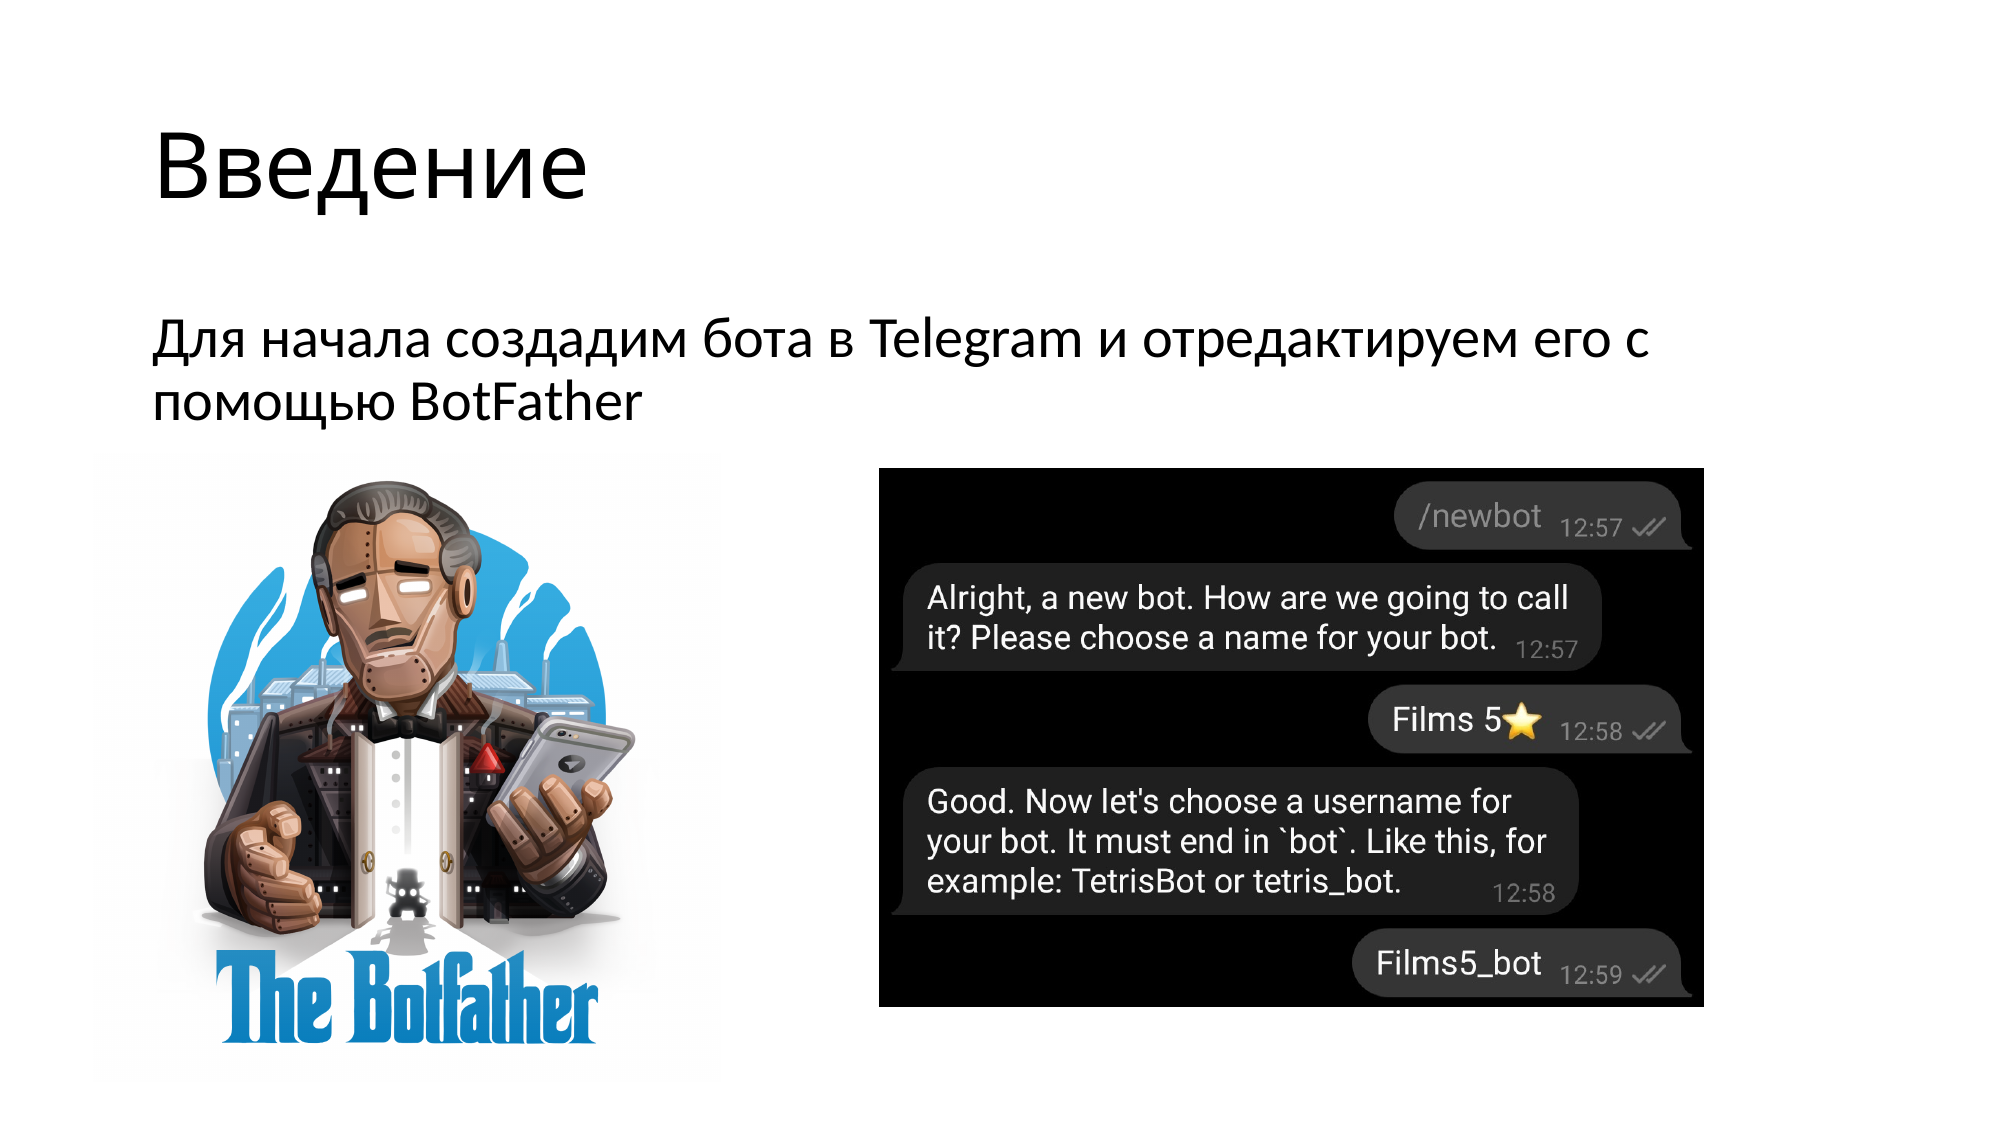

# Введение
Для начала создадим бота в Telegram и отредактируем его с помощью BotFather